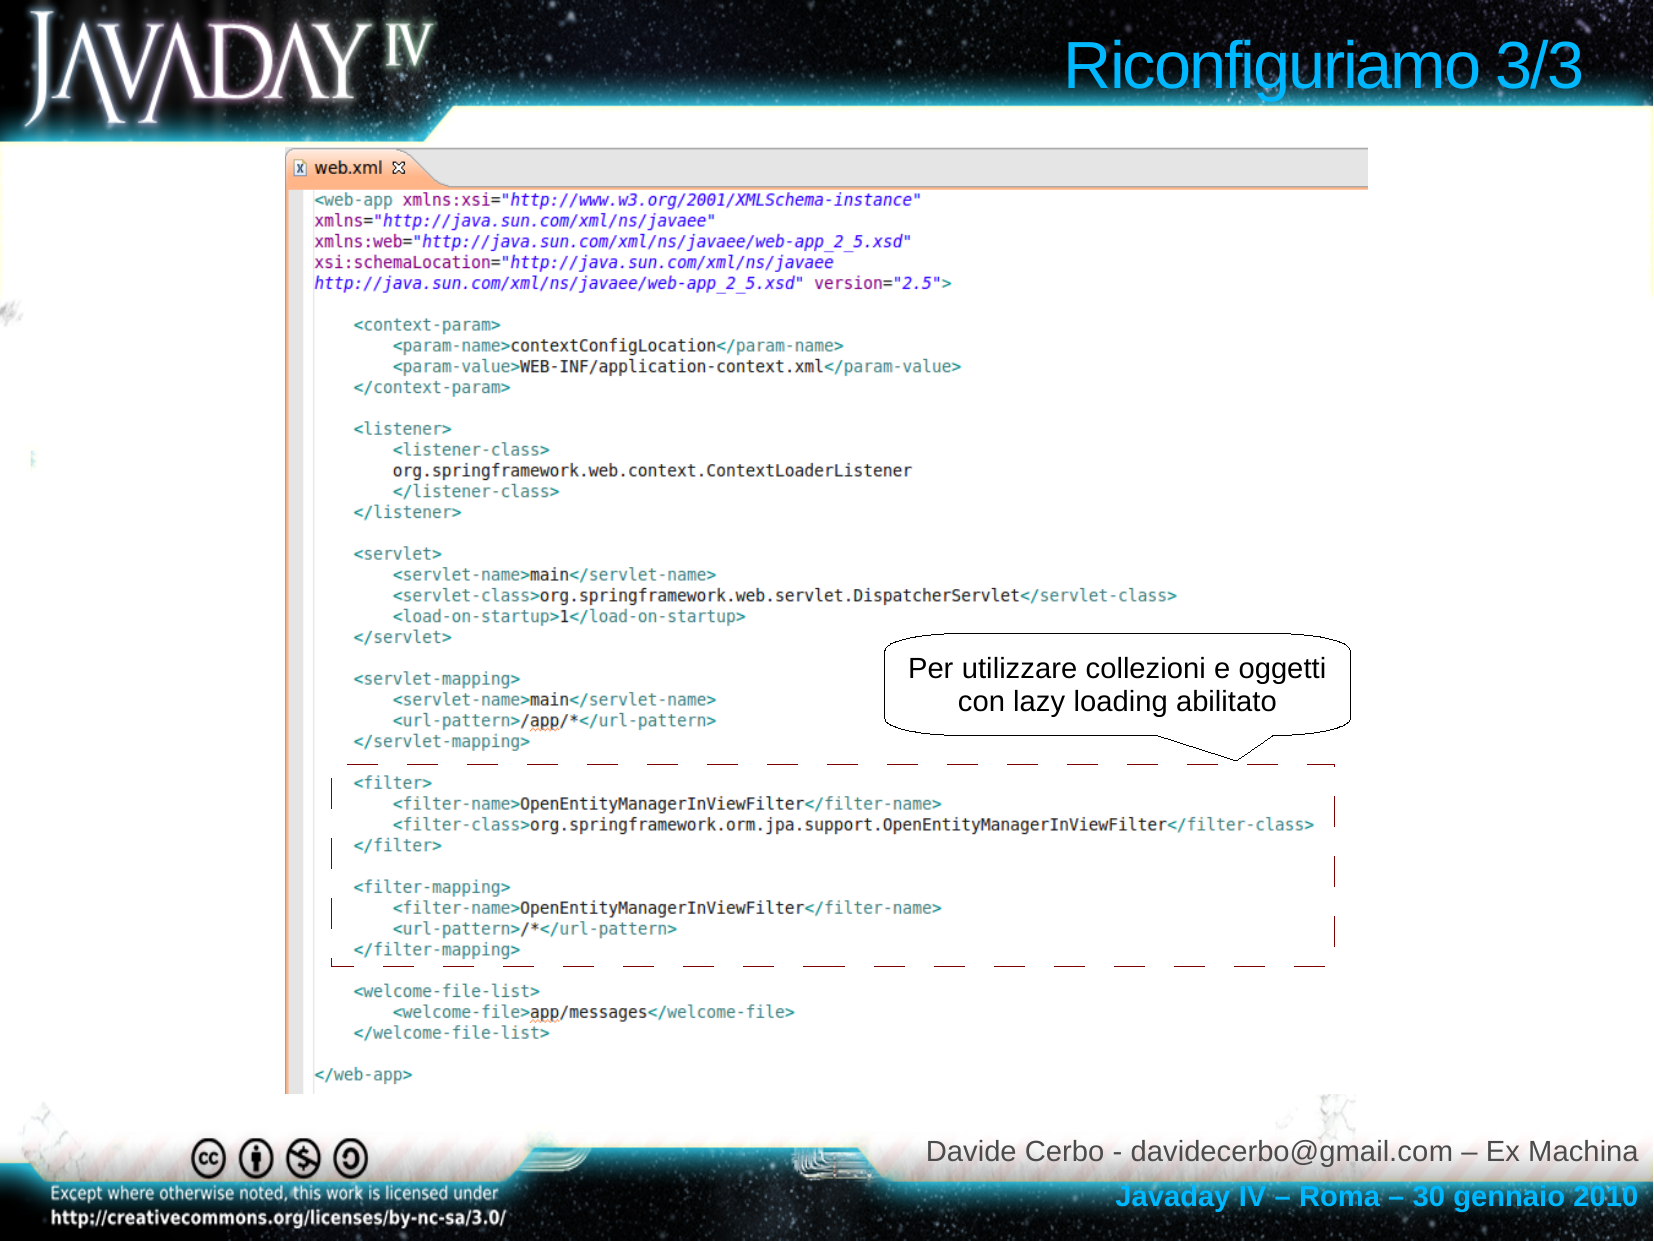

# Riconfiguriamo 3/3
Per utilizzare collezioni e oggetti
con lazy loading abilitato